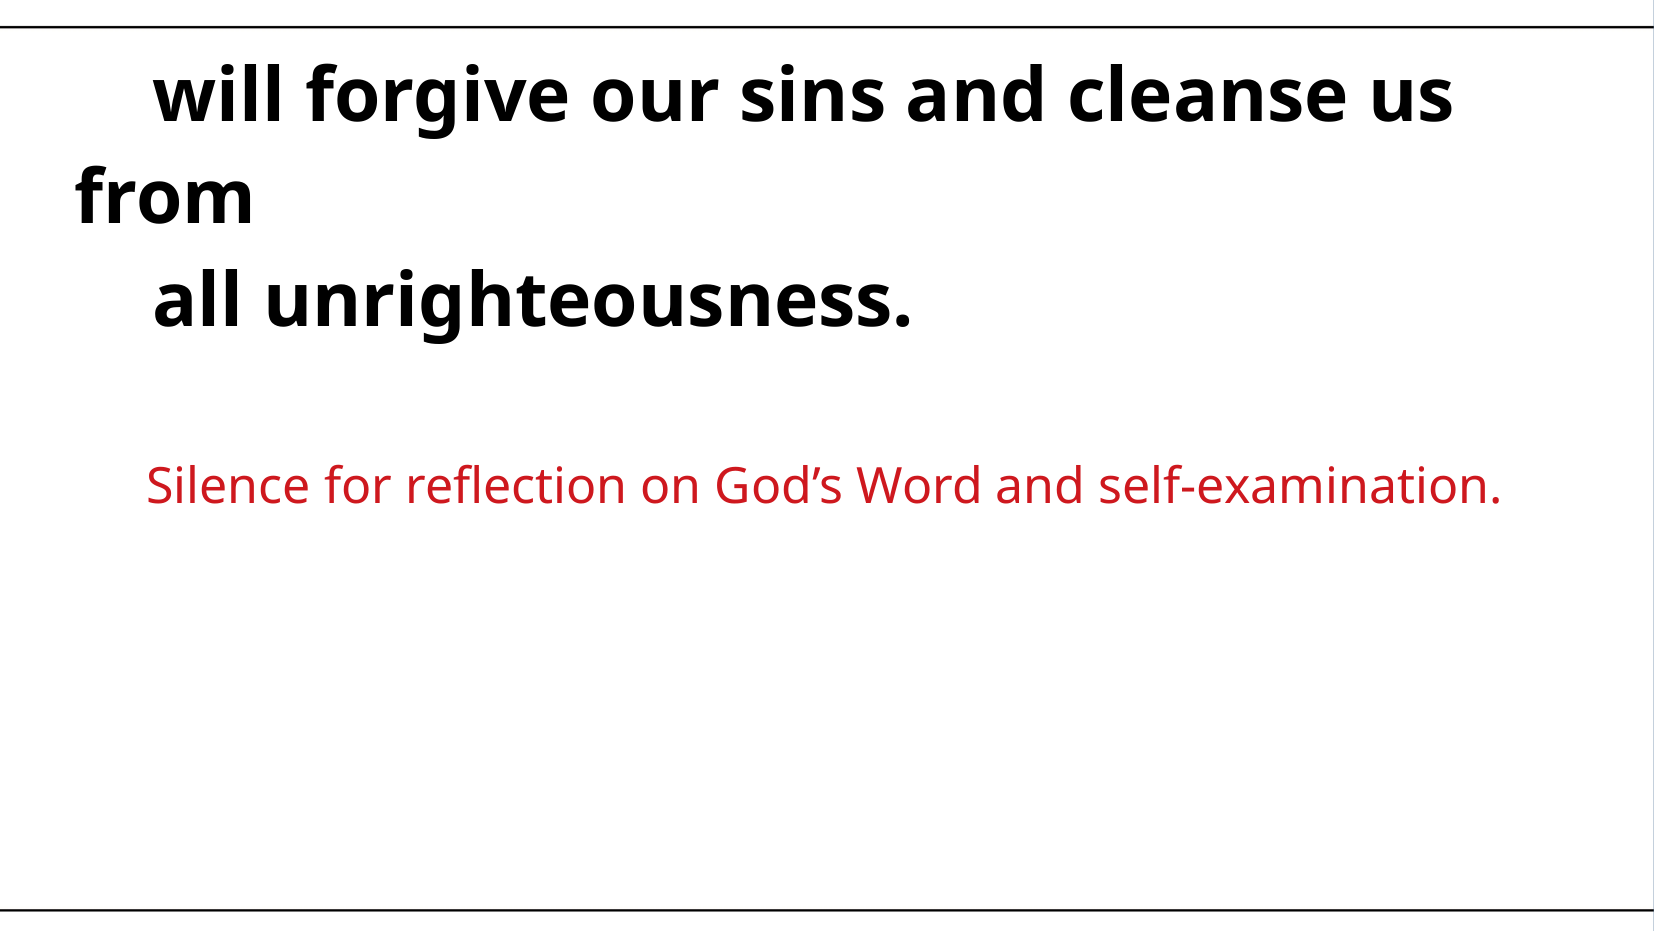

will forgive our sins and cleanse us from
 all unrighteousness.
Silence for reflection on God’s Word and self-examination.